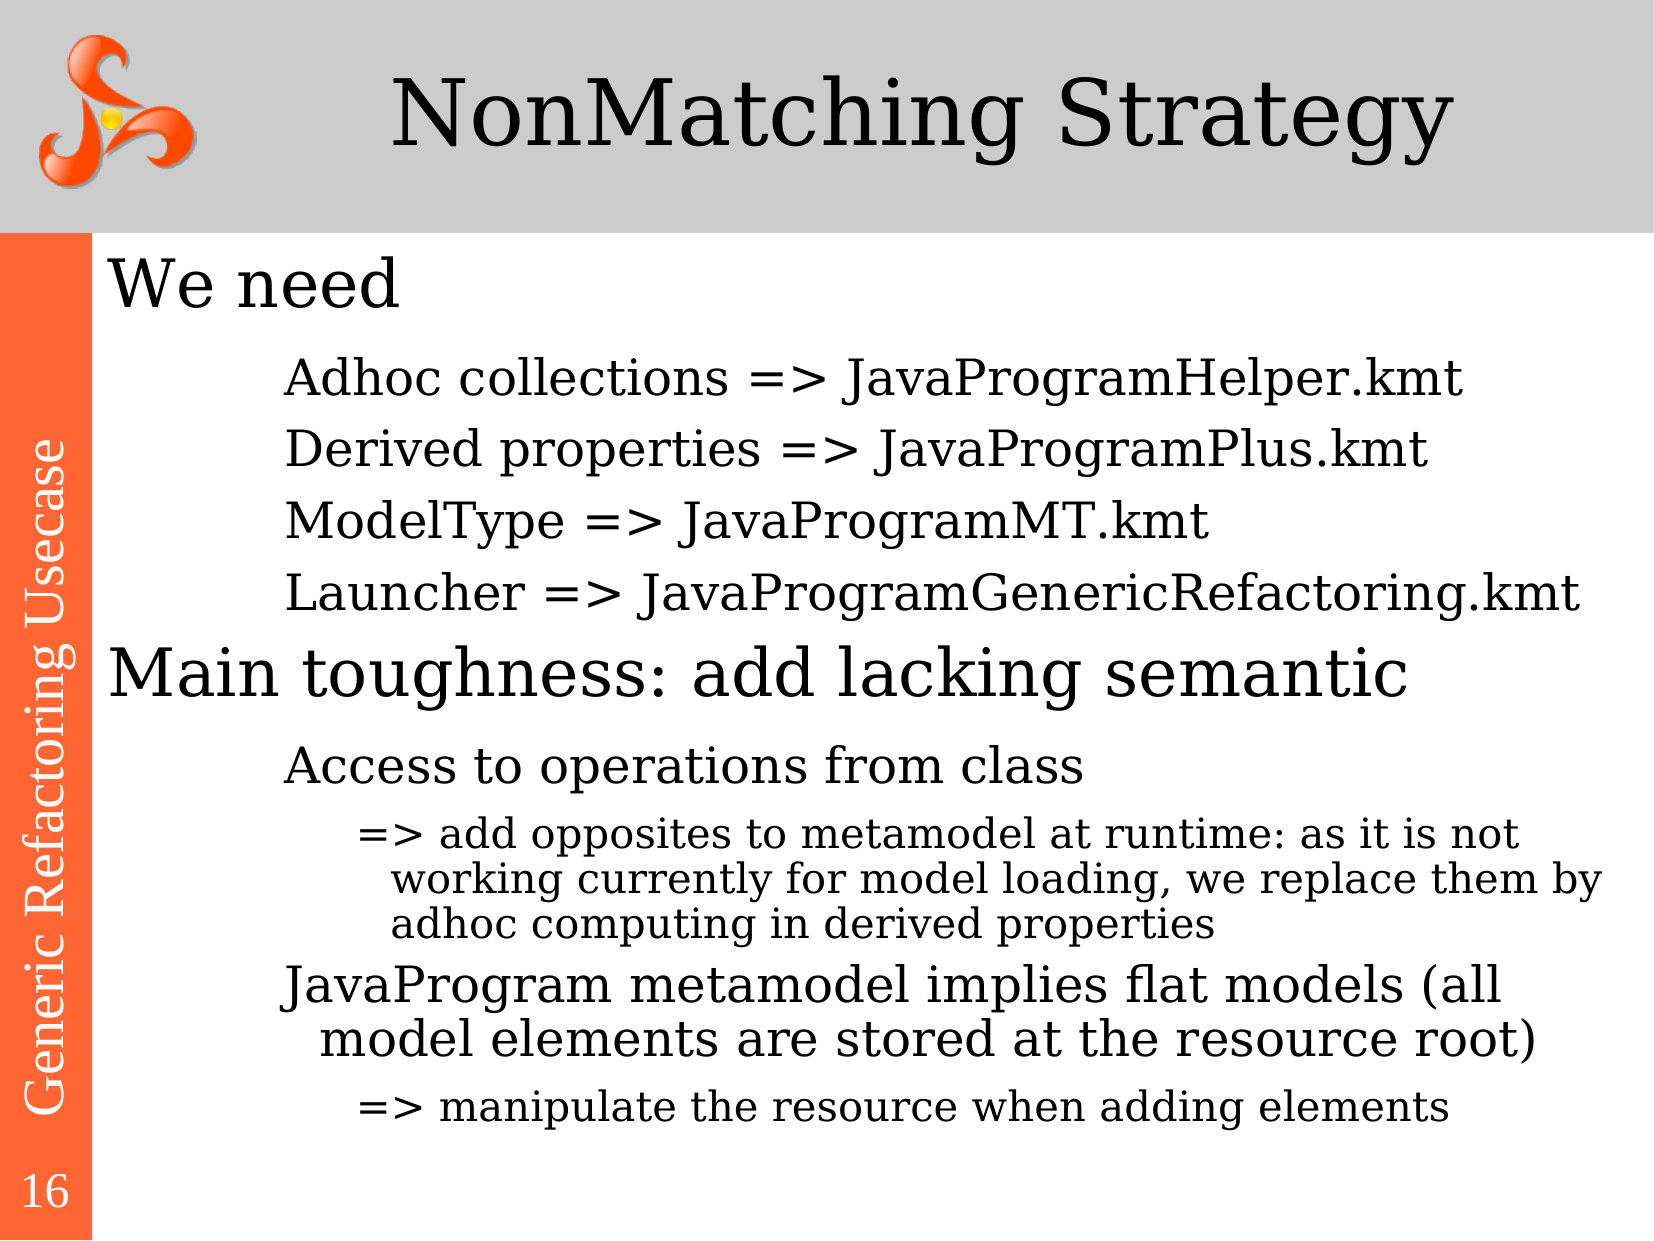

# NonMatching Strategy
We need
Adhoc collections => JavaProgramHelper.kmt
Derived properties => JavaProgramPlus.kmt
ModelType => JavaProgramMT.kmt
Launcher => JavaProgramGenericRefactoring.kmt
Main toughness: add lacking semantic
Access to operations from class
=> add opposites to metamodel at runtime: as it is not working currently for model loading, we replace them by adhoc computing in derived properties
JavaProgram metamodel implies flat models (all model elements are stored at the resource root)
=> manipulate the resource when adding elements
Generic Refactoring Usecase